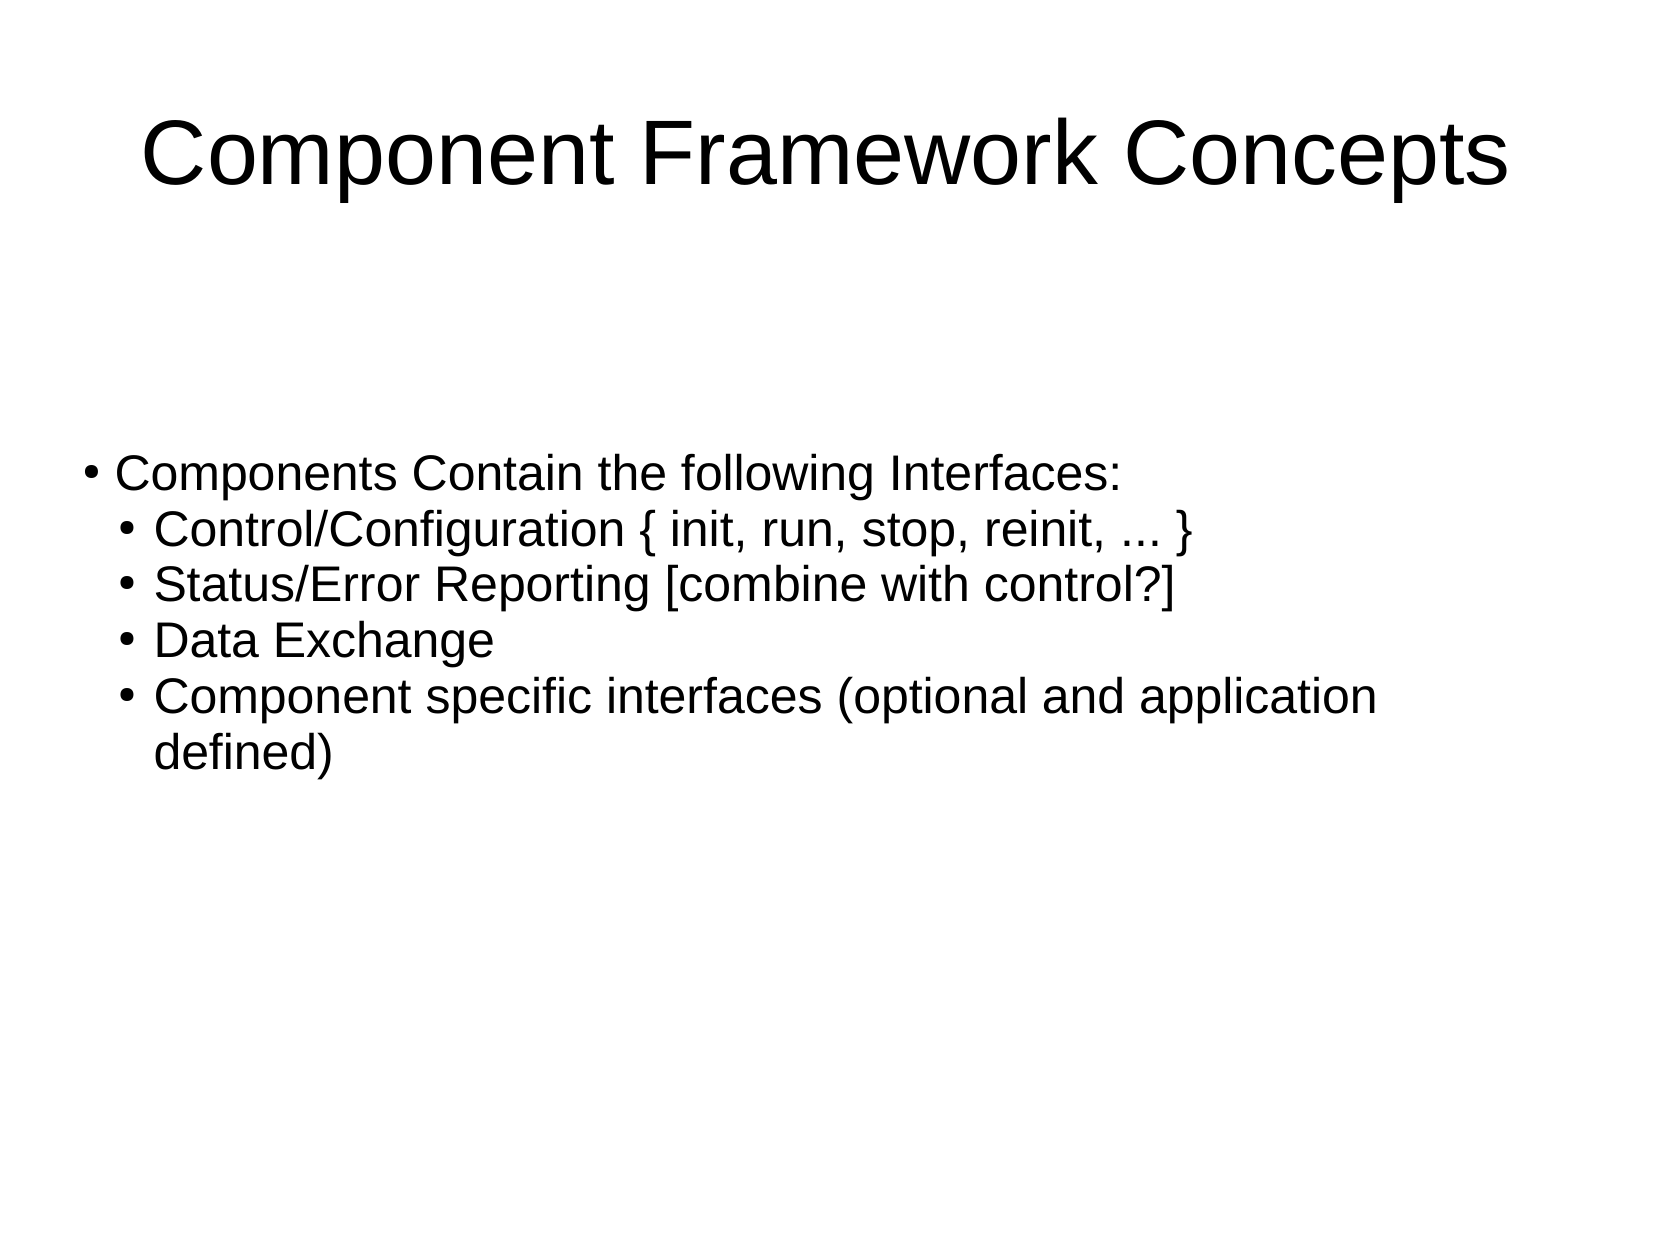

# Component Framework Concepts
 Components Contain the following Interfaces:
Control/Configuration { init, run, stop, reinit, ... }
Status/Error Reporting [combine with control?]
Data Exchange
Component specific interfaces (optional and application defined)